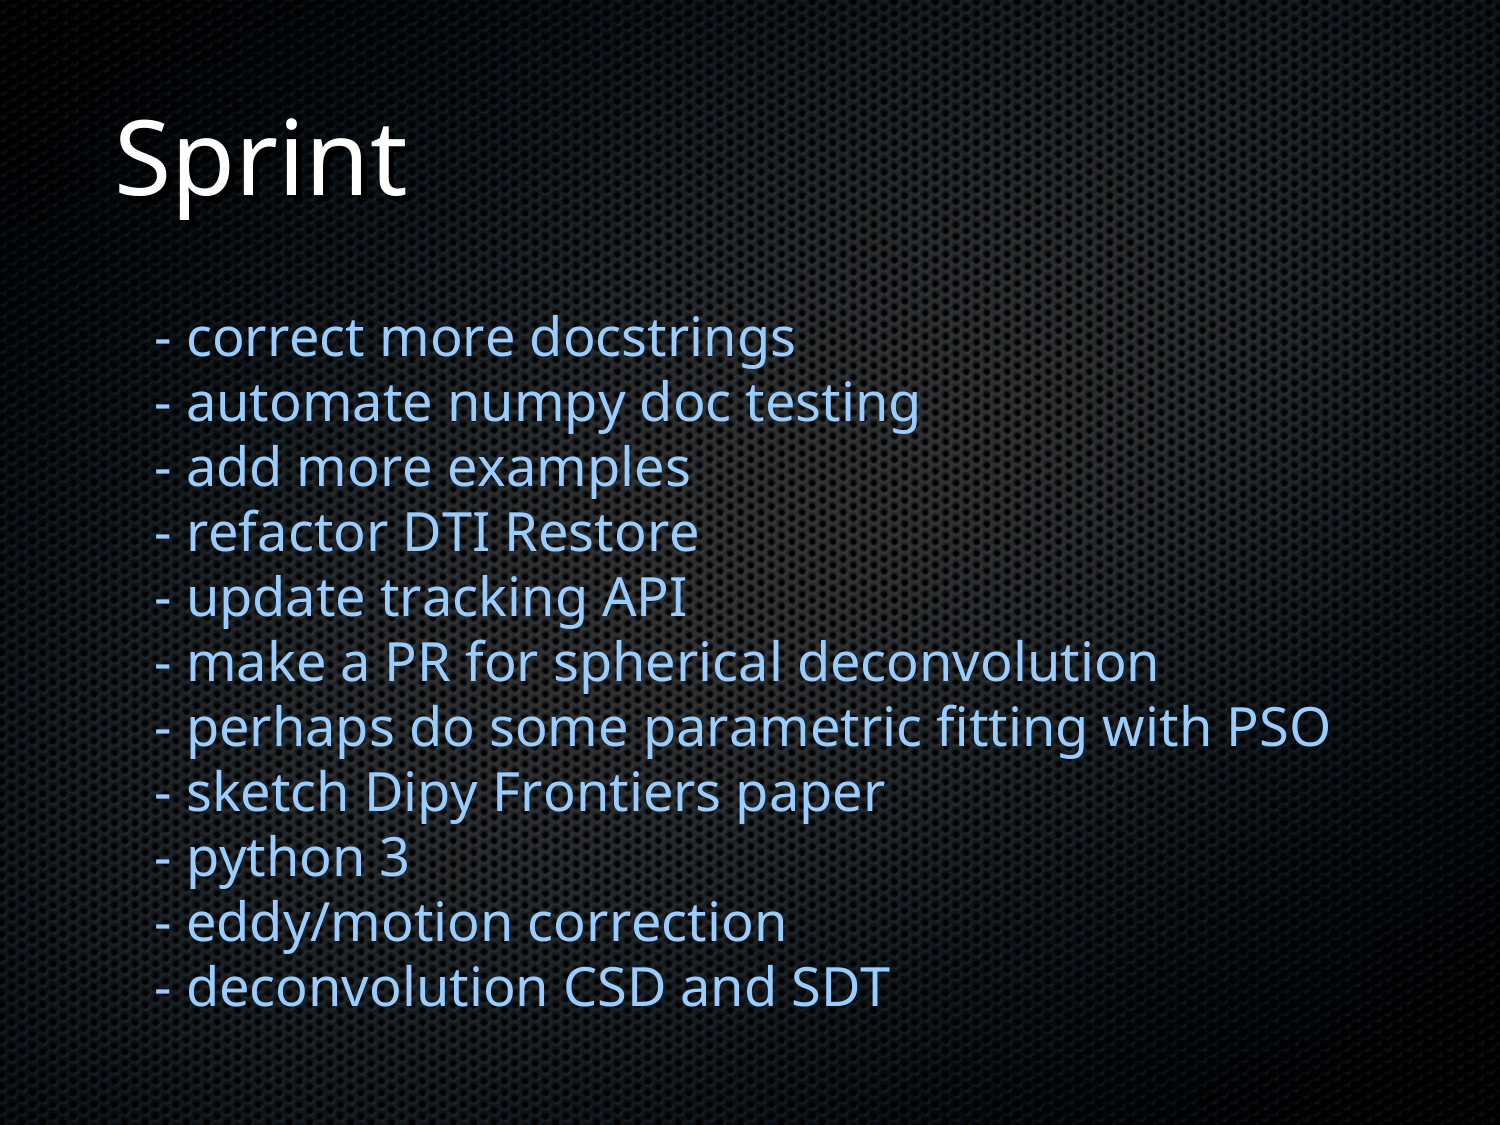

# Sprint
- correct more docstrings
- automate numpy doc testing
- add more examples
- refactor DTI Restore
- update tracking API
- make a PR for spherical deconvolution
- perhaps do some parametric fitting with PSO
- sketch Dipy Frontiers paper
- python 3
- eddy/motion correction
- deconvolution CSD and SDT